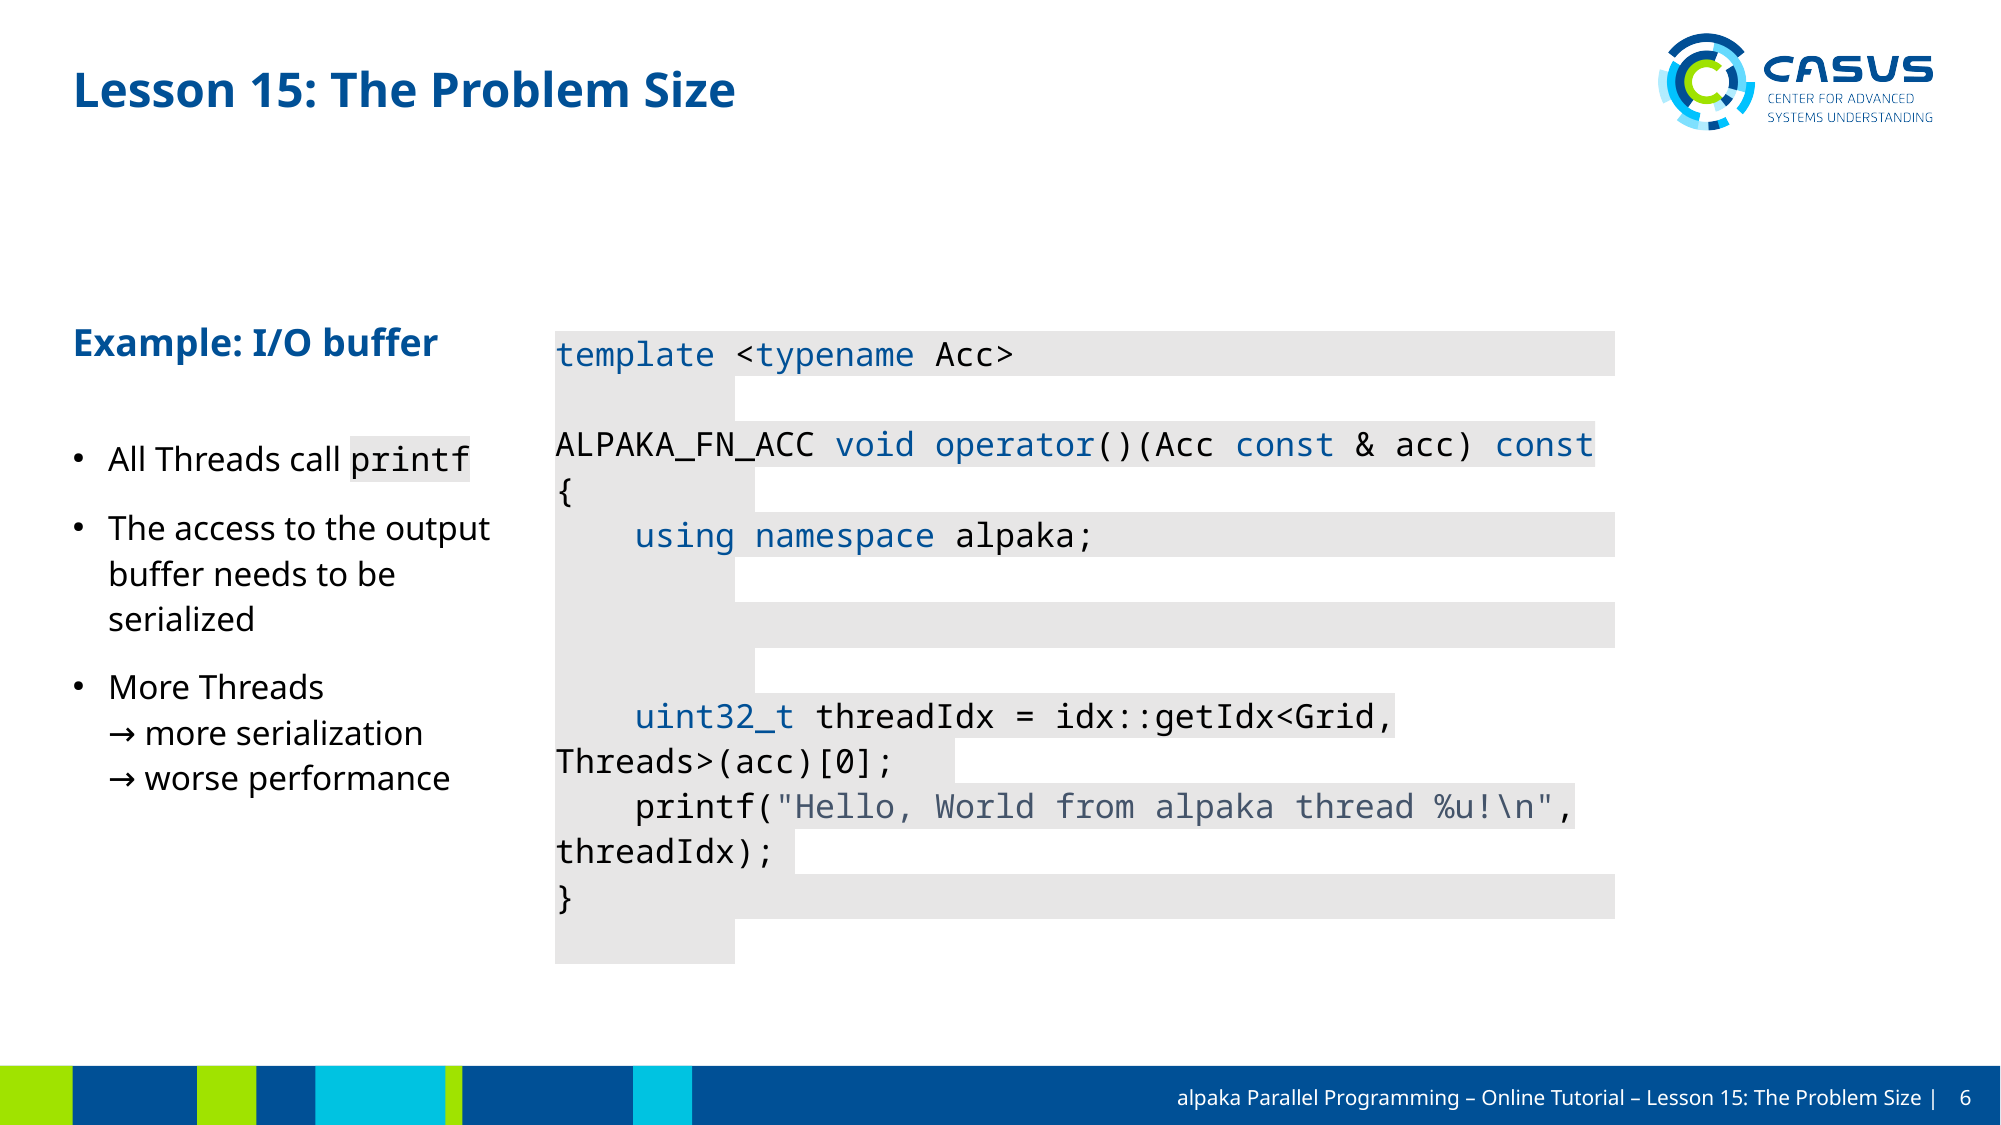

# Lesson 15: The Problem Size
Example: I/O buffer
All Threads call printf
The access to the output buffer needs to be serialized
More Threads
→ more serialization
→ worse performance
template <typename Acc>
ALPAKA_FN_ACC void operator()(Acc const & acc) const {
 using namespace alpaka;
 uint32_t threadIdx = idx::getIdx<Grid, Threads>(acc)[0];
 printf("Hello, World from alpaka thread %u!\n", threadIdx);
}
alpaka Parallel Programming – Online Tutorial – Lesson 15: The Problem Size
6